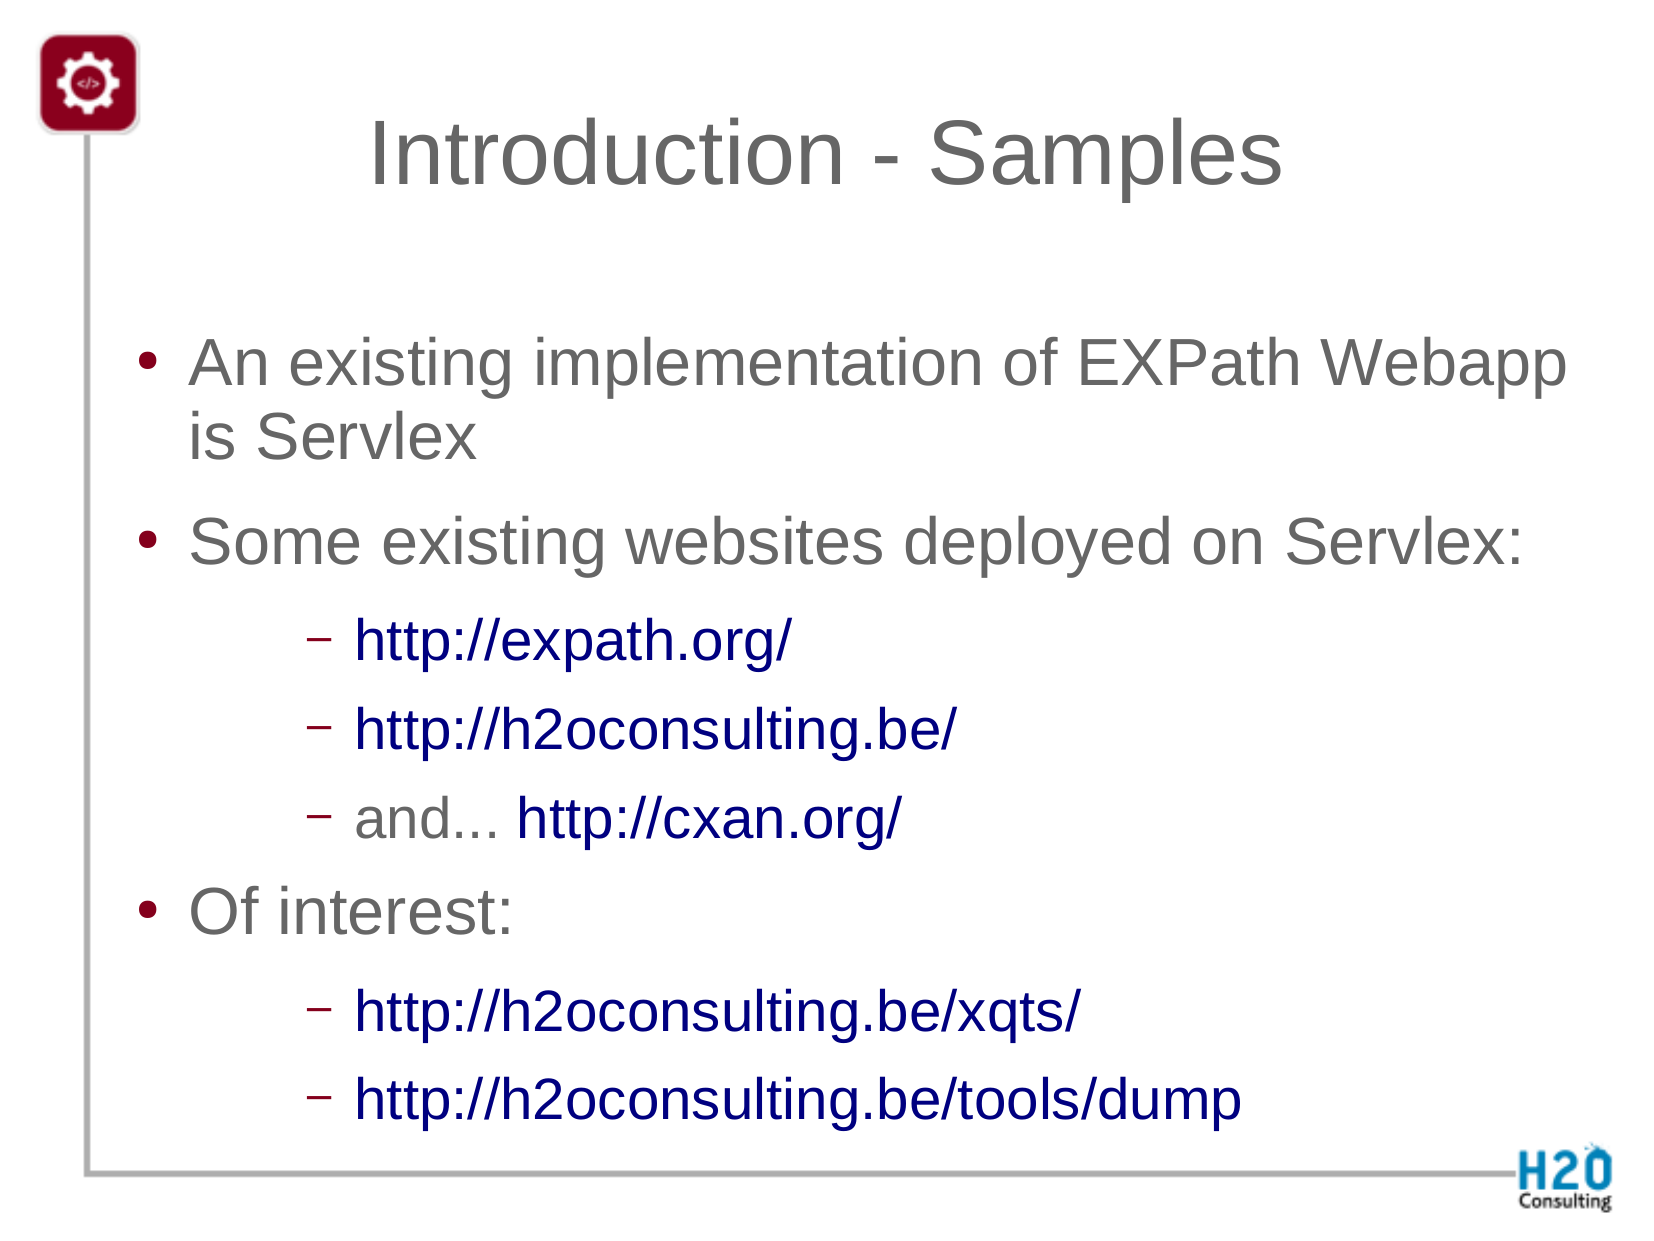

# Introduction - Samples
An existing implementation of EXPath Webapp is Servlex
Some existing websites deployed on Servlex:
http://expath.org/
http://h2oconsulting.be/
and... http://cxan.org/
Of interest:
http://h2oconsulting.be/xqts/
http://h2oconsulting.be/tools/dump